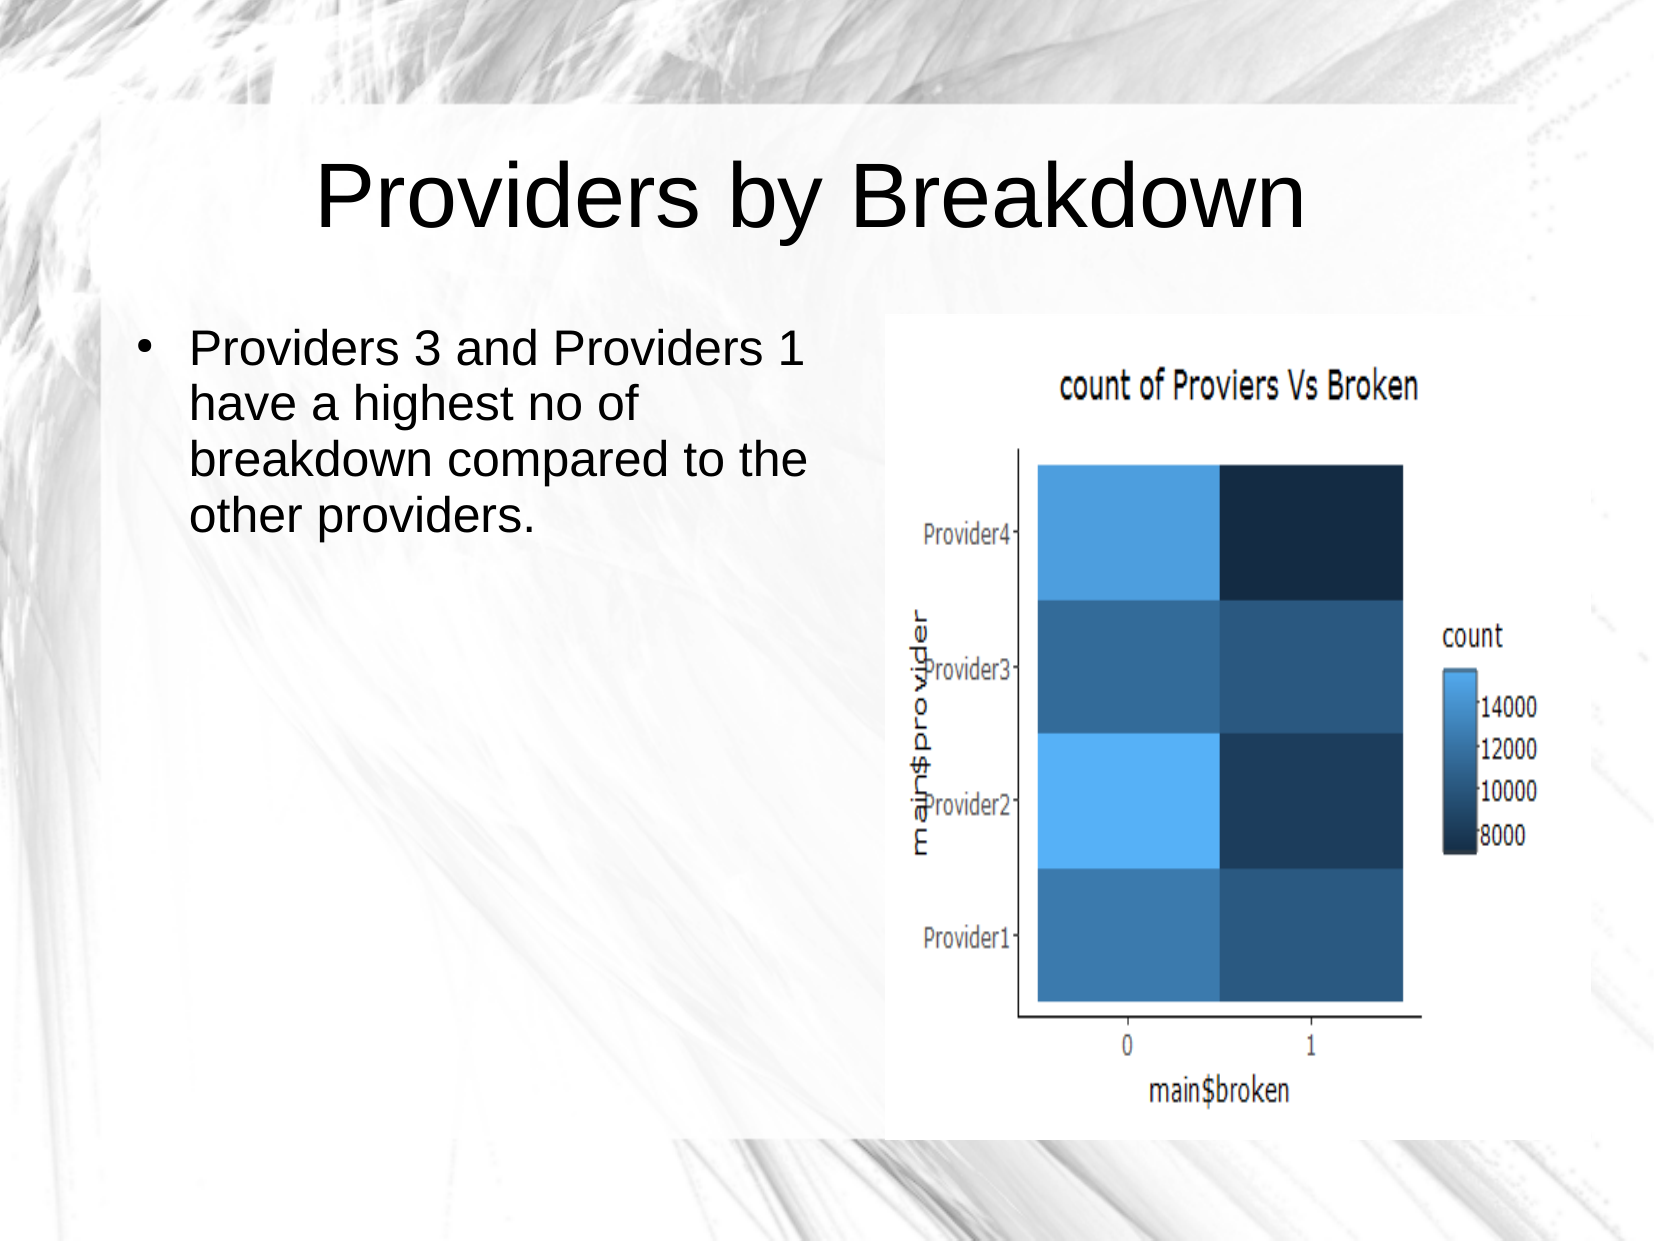

# Providers by Breakdown
Providers 3 and Providers 1 have a highest no of breakdown compared to the other providers.